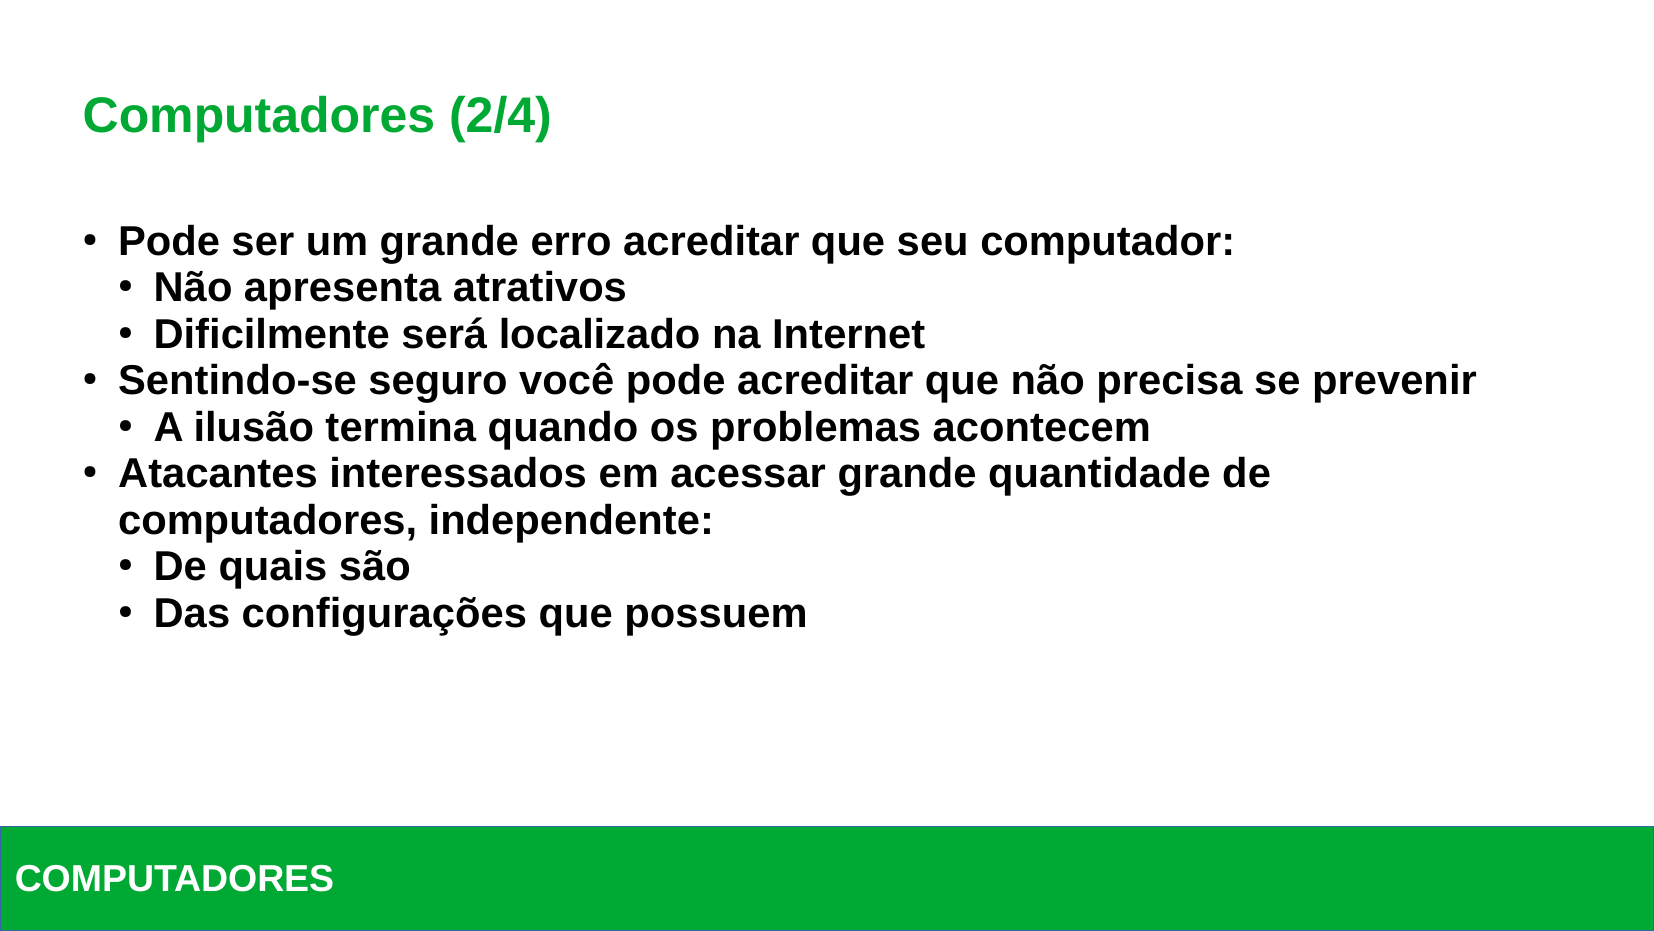

# Computadores (2/4)
Pode ser um grande erro acreditar que seu computador:
Não apresenta atrativos
Dificilmente será localizado na Internet
Sentindo-se seguro você pode acreditar que não precisa se prevenir
A ilusão termina quando os problemas acontecem
Atacantes interessados em acessar grande quantidade de computadores, independente:
De quais são
Das configurações que possuem
COMPUTADORES